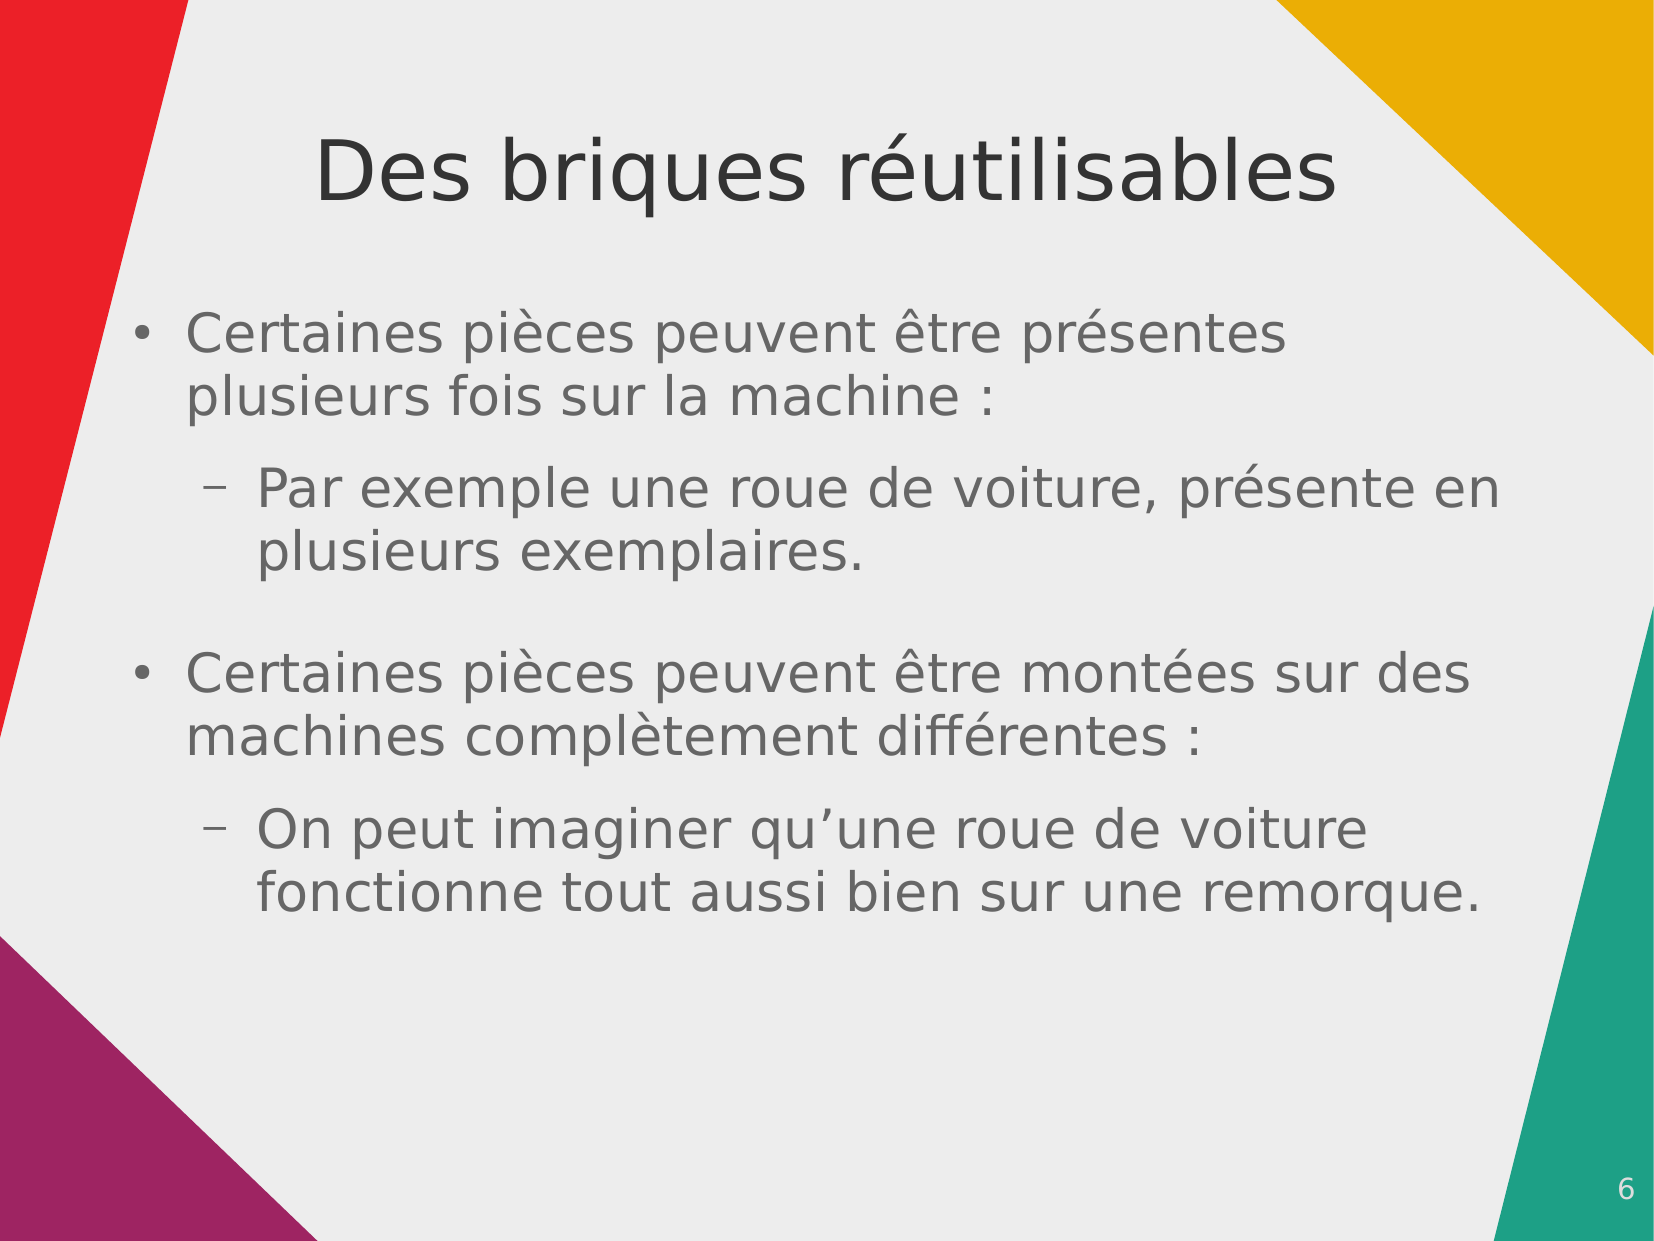

# Des briques réutilisables
Certaines pièces peuvent être présentes plusieurs fois sur la machine :
Par exemple une roue de voiture, présente en plusieurs exemplaires.
Certaines pièces peuvent être montées sur des machines complètement différentes :
On peut imaginer qu’une roue de voiture fonctionne tout aussi bien sur une remorque.
6